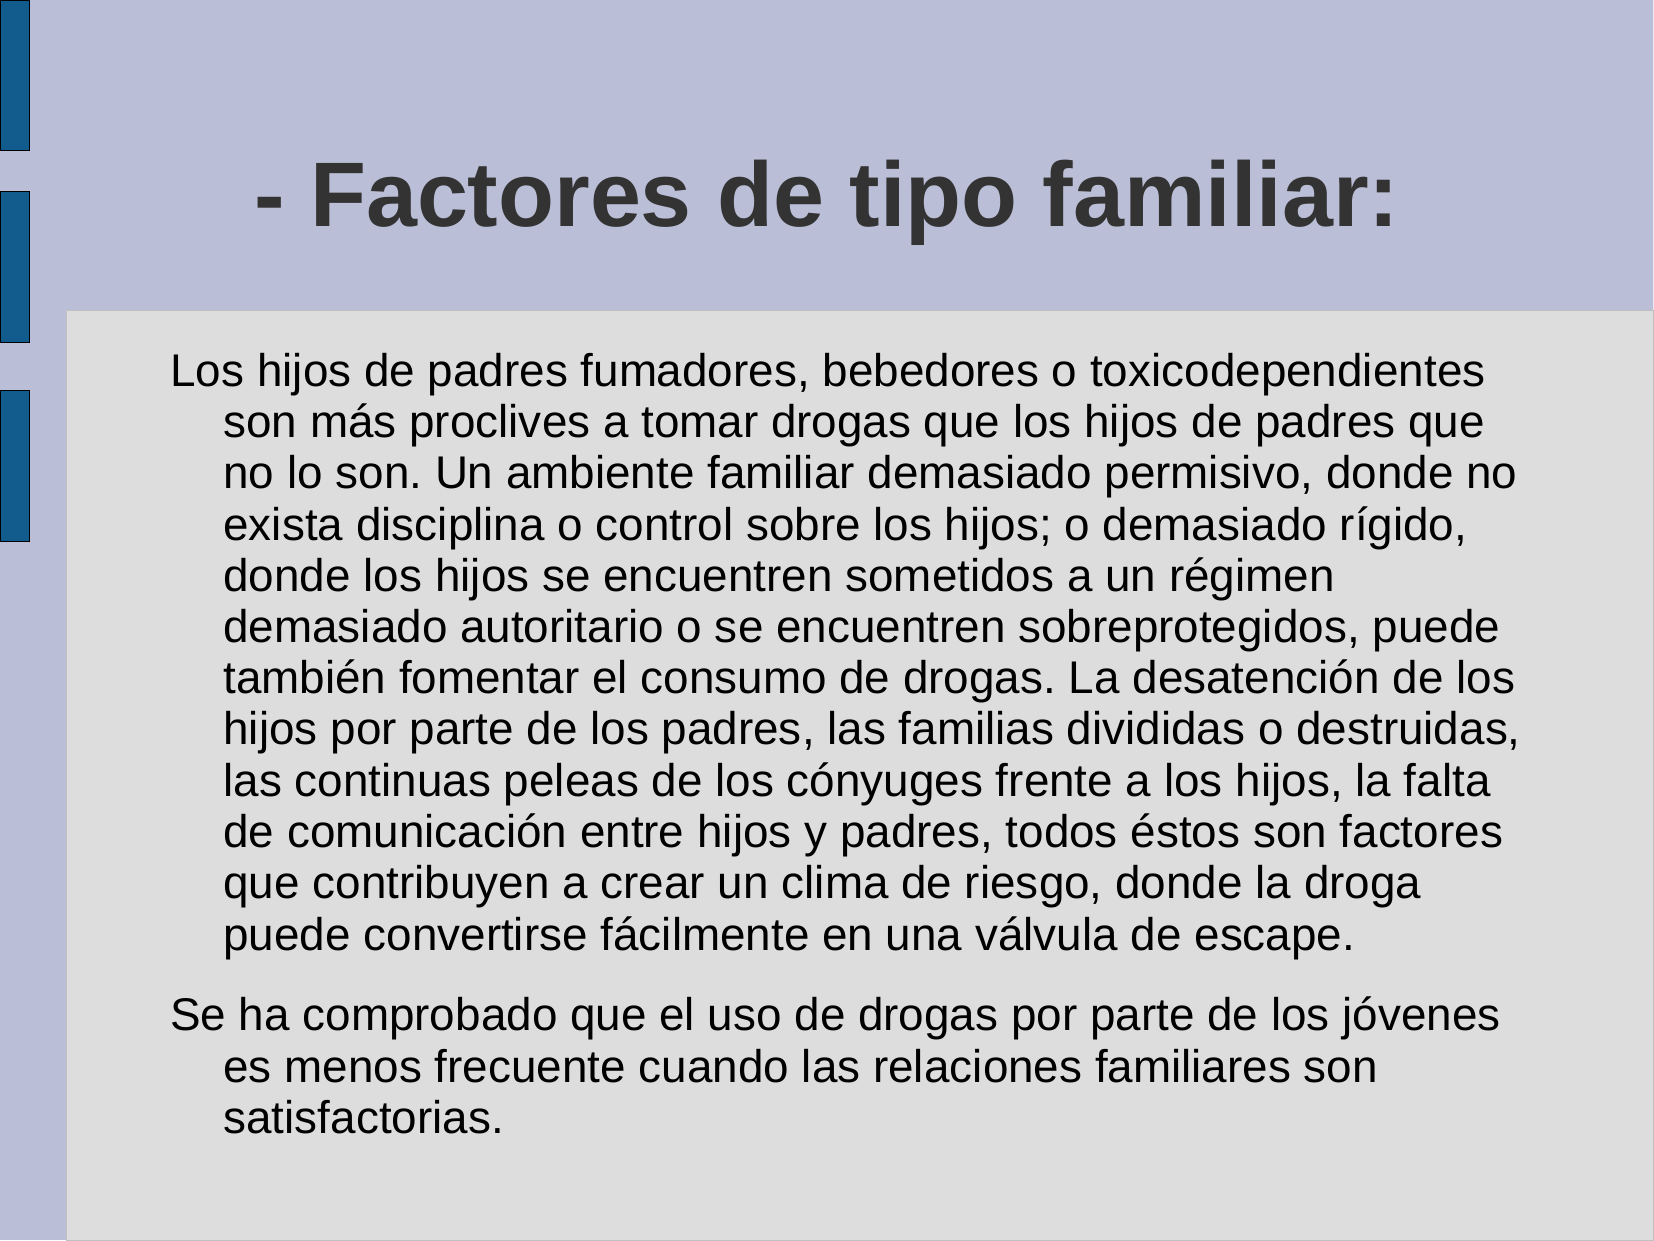

# - Factores de tipo familiar:
Los hijos de padres fumadores, bebedores o toxicodependientes son más proclives a tomar drogas que los hijos de padres que no lo son. Un ambiente familiar demasiado permisivo, donde no exista disciplina o control sobre los hijos; o demasiado rígido, donde los hijos se encuentren sometidos a un régimen demasiado autoritario o se encuentren sobreprotegidos, puede también fomentar el consumo de drogas. La desatención de los hijos por parte de los padres, las familias divididas o destruidas, las continuas peleas de los cónyuges frente a los hijos, la falta de comunicación entre hijos y padres, todos éstos son factores que contribuyen a crear un clima de riesgo, donde la droga puede convertirse fácilmente en una válvula de escape.
Se ha comprobado que el uso de drogas por parte de los jóvenes es menos frecuente cuando las relaciones familiares son satisfactorias.